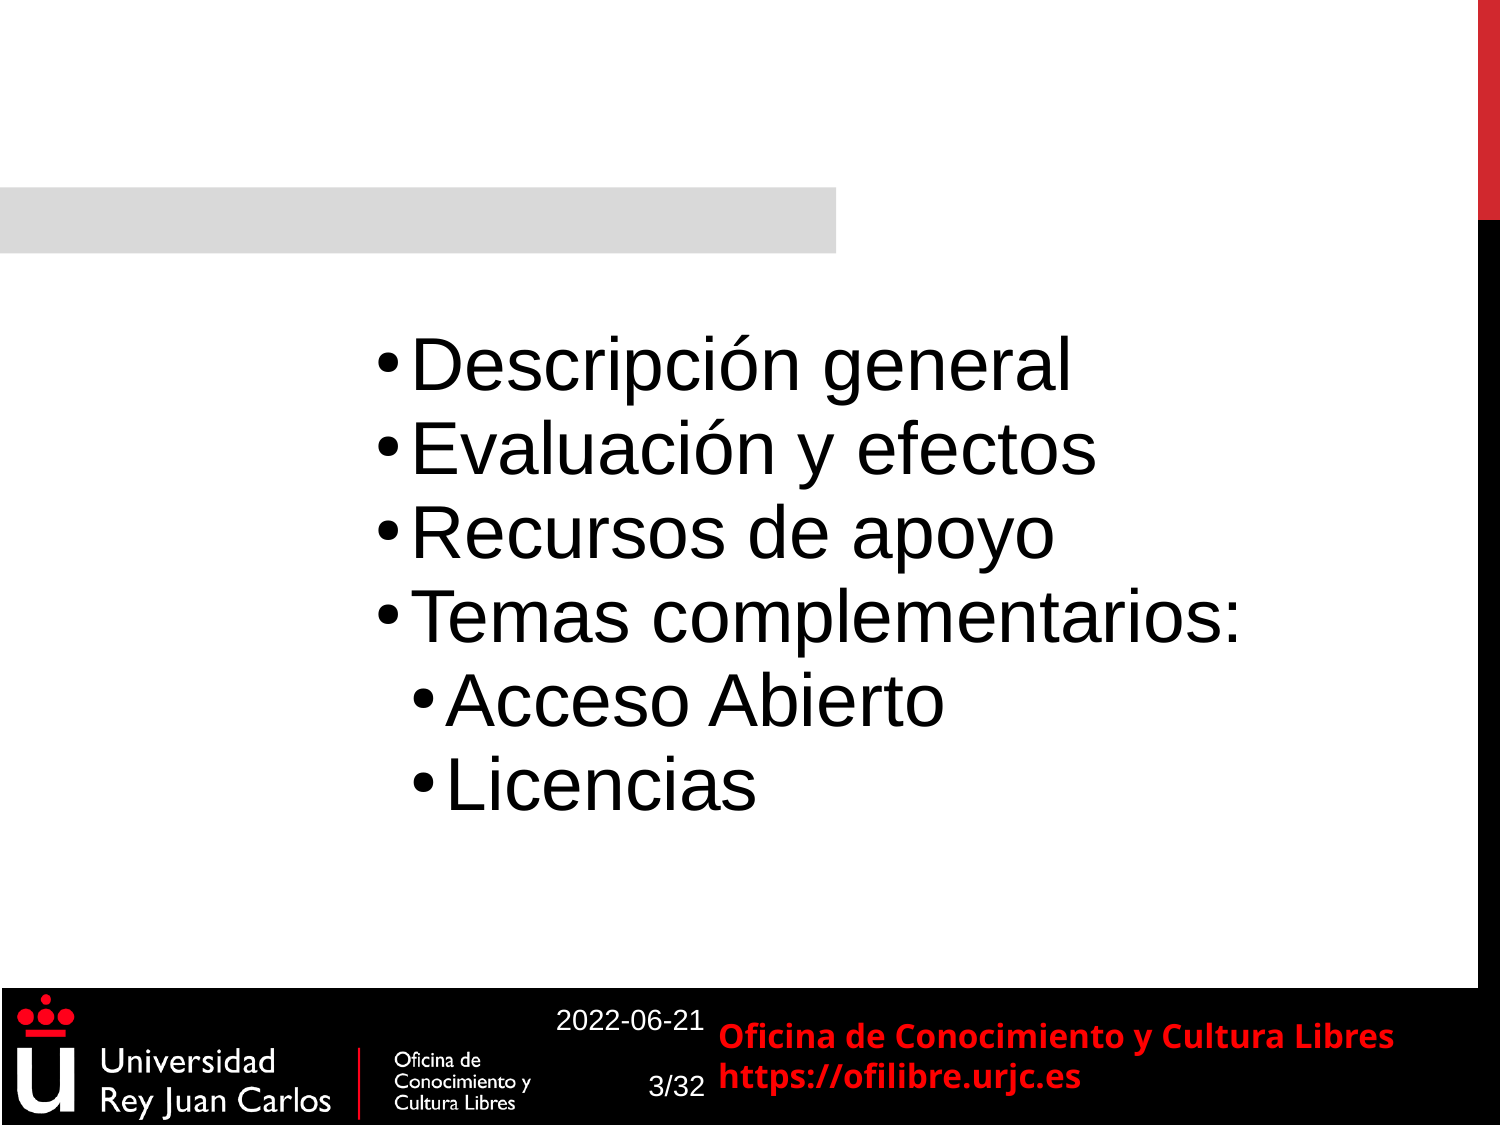

#
Descripción general
Evaluación y efectos
Recursos de apoyo
Temas complementarios:
Acceso Abierto
Licencias